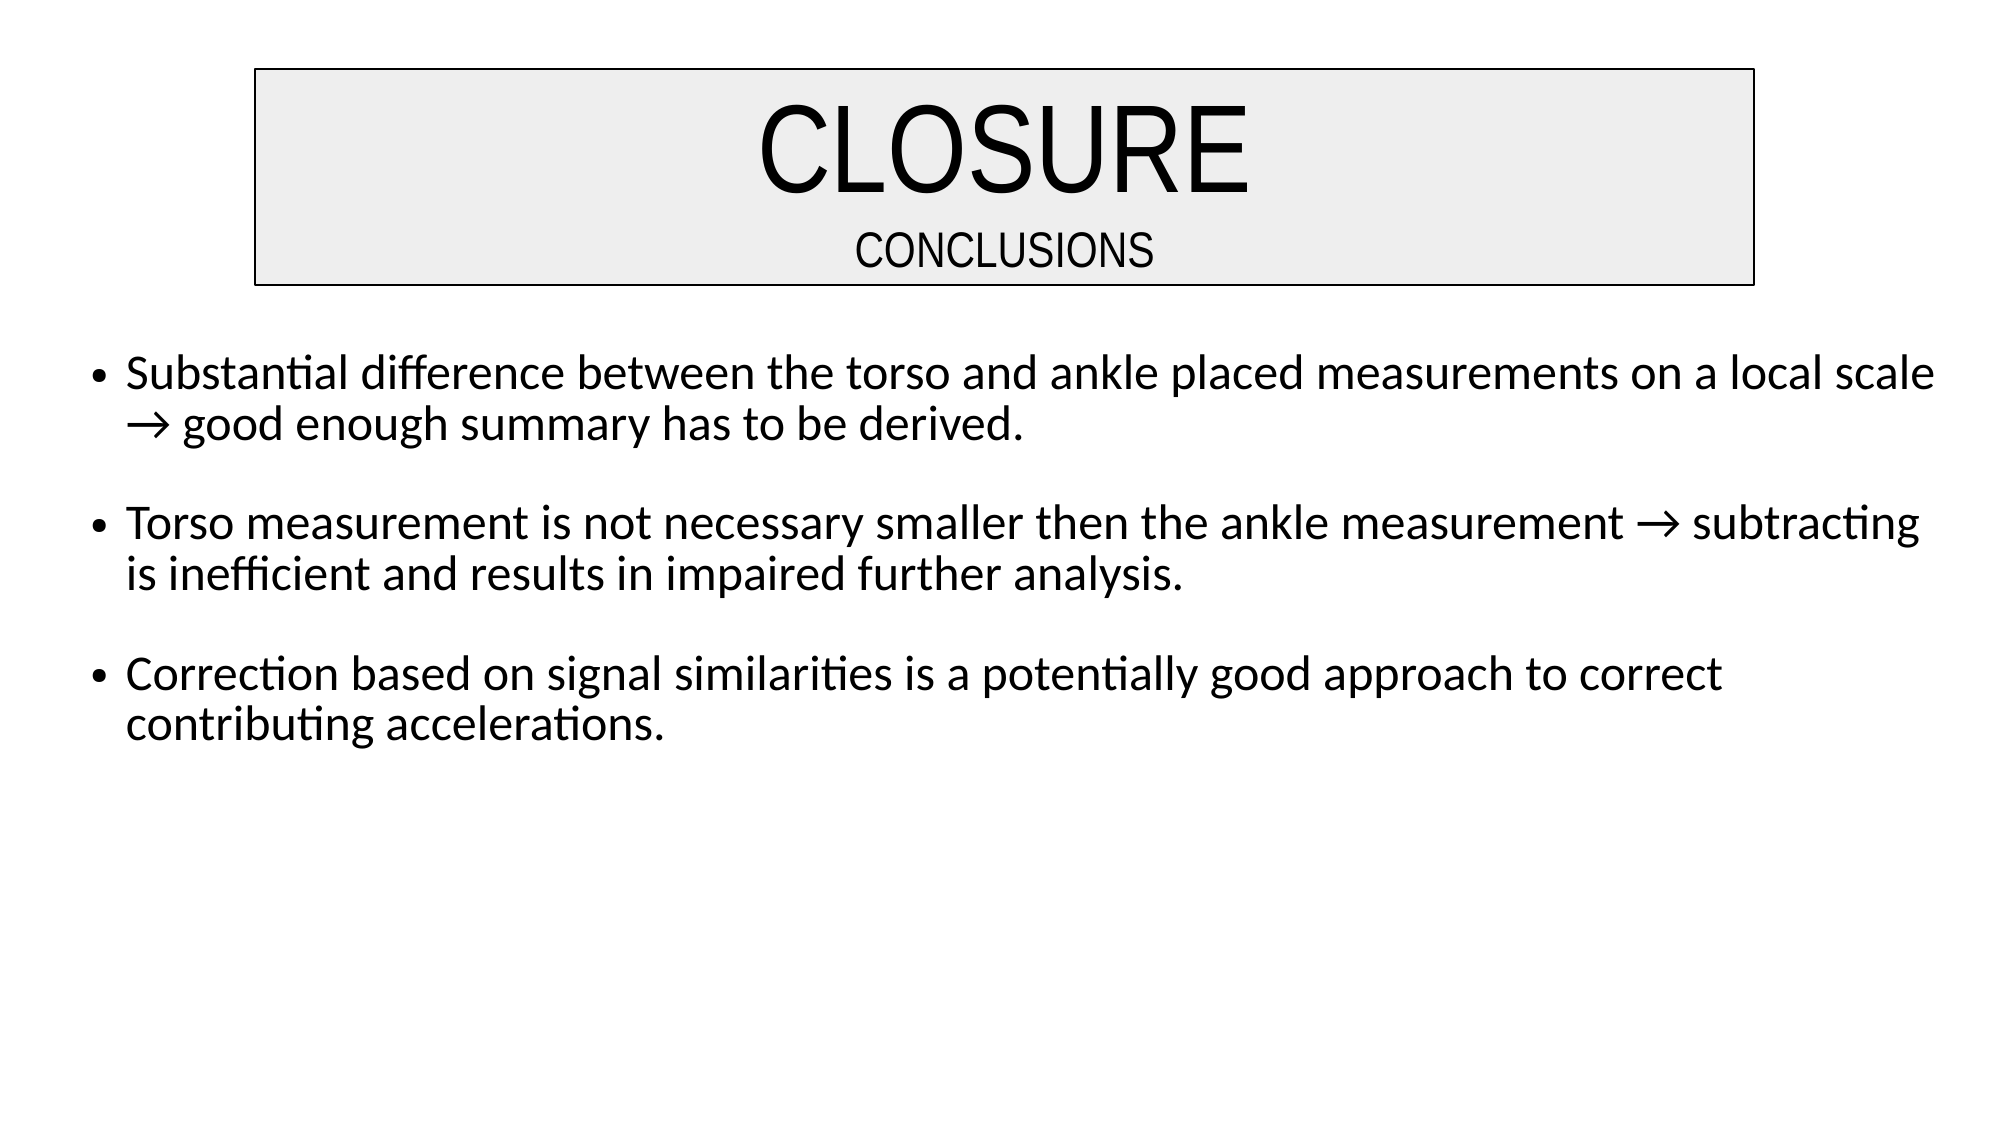

CLOSURE
CONCLUSIONS
Substantial difference between the torso and ankle placed measurements on a local scale → good enough summary has to be derived.
Torso measurement is not necessary smaller then the ankle measurement → subtracting is inefficient and results in impaired further analysis.
Correction based on signal similarities is a potentially good approach to correct contributing accelerations.